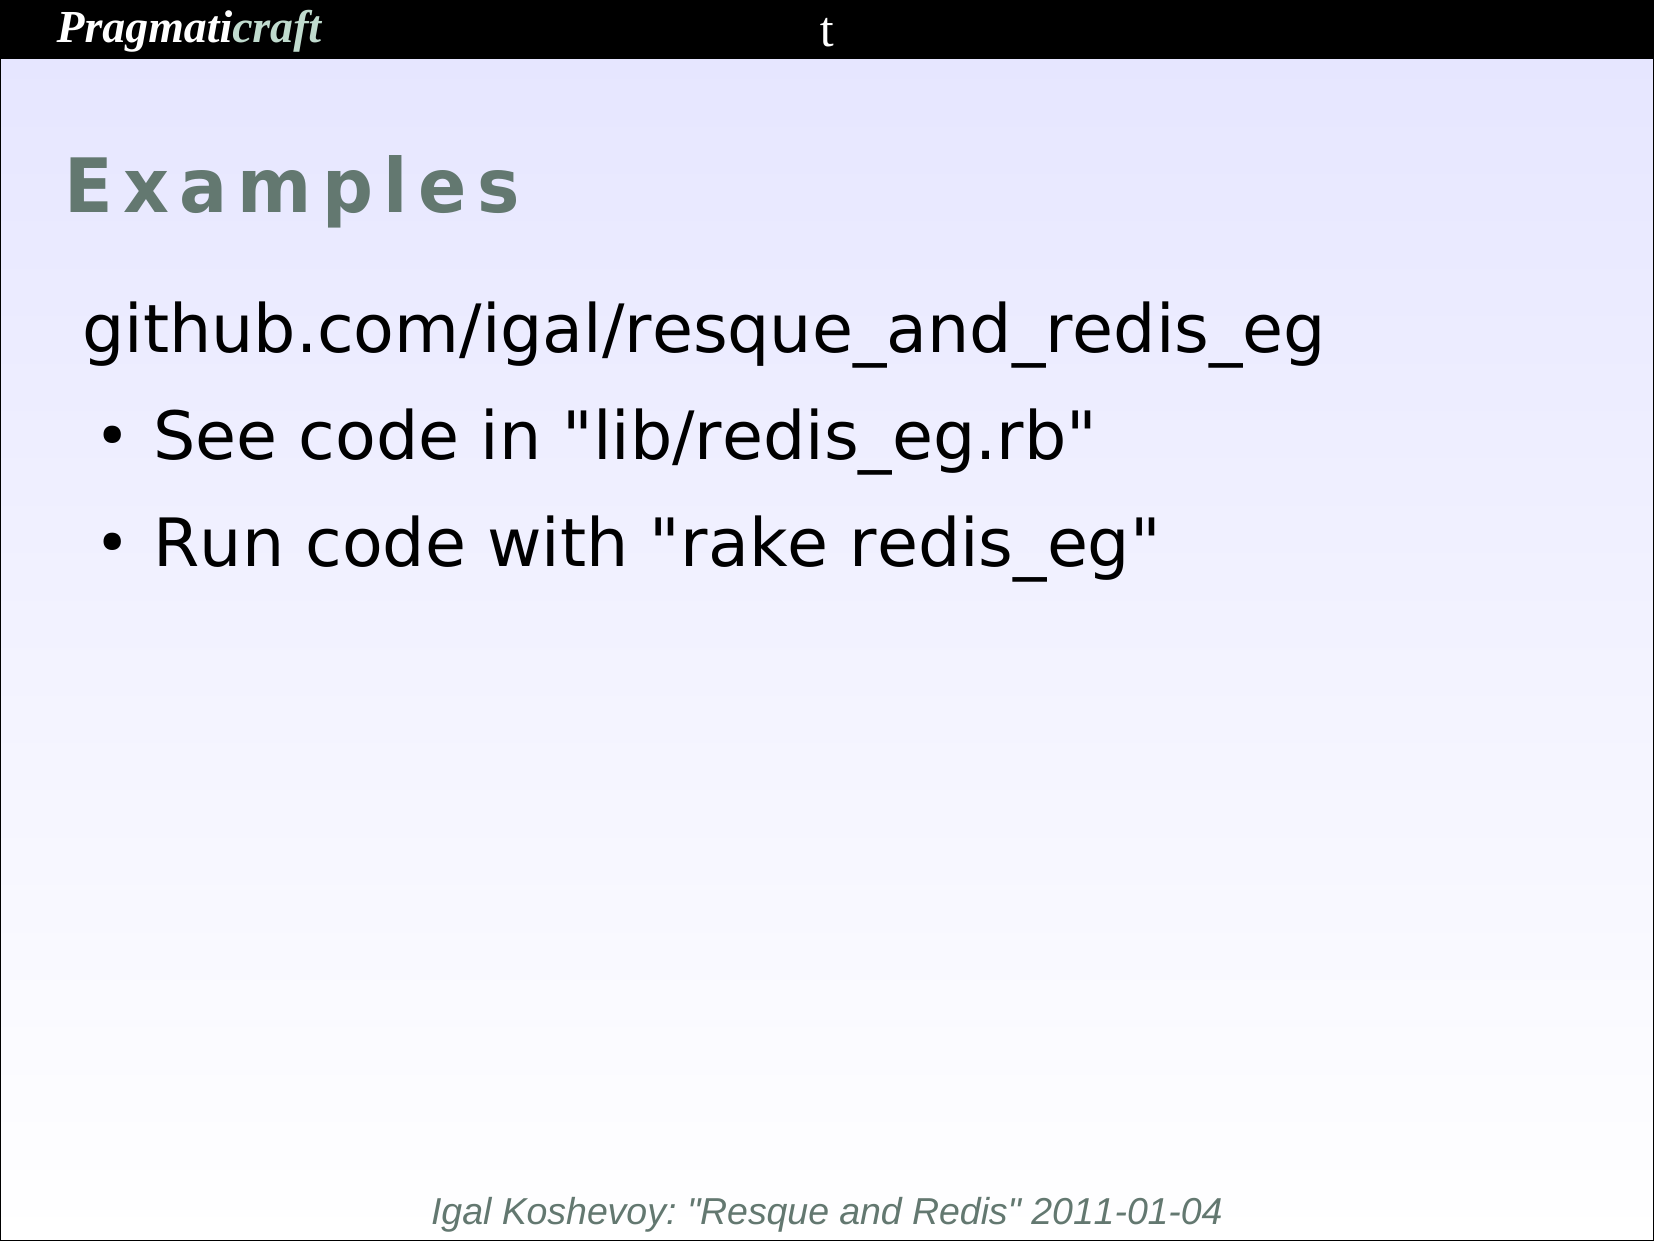

# Examples
github.com/igal/resque_and_redis_eg
See code in "lib/redis_eg.rb"
Run code with "rake redis_eg"